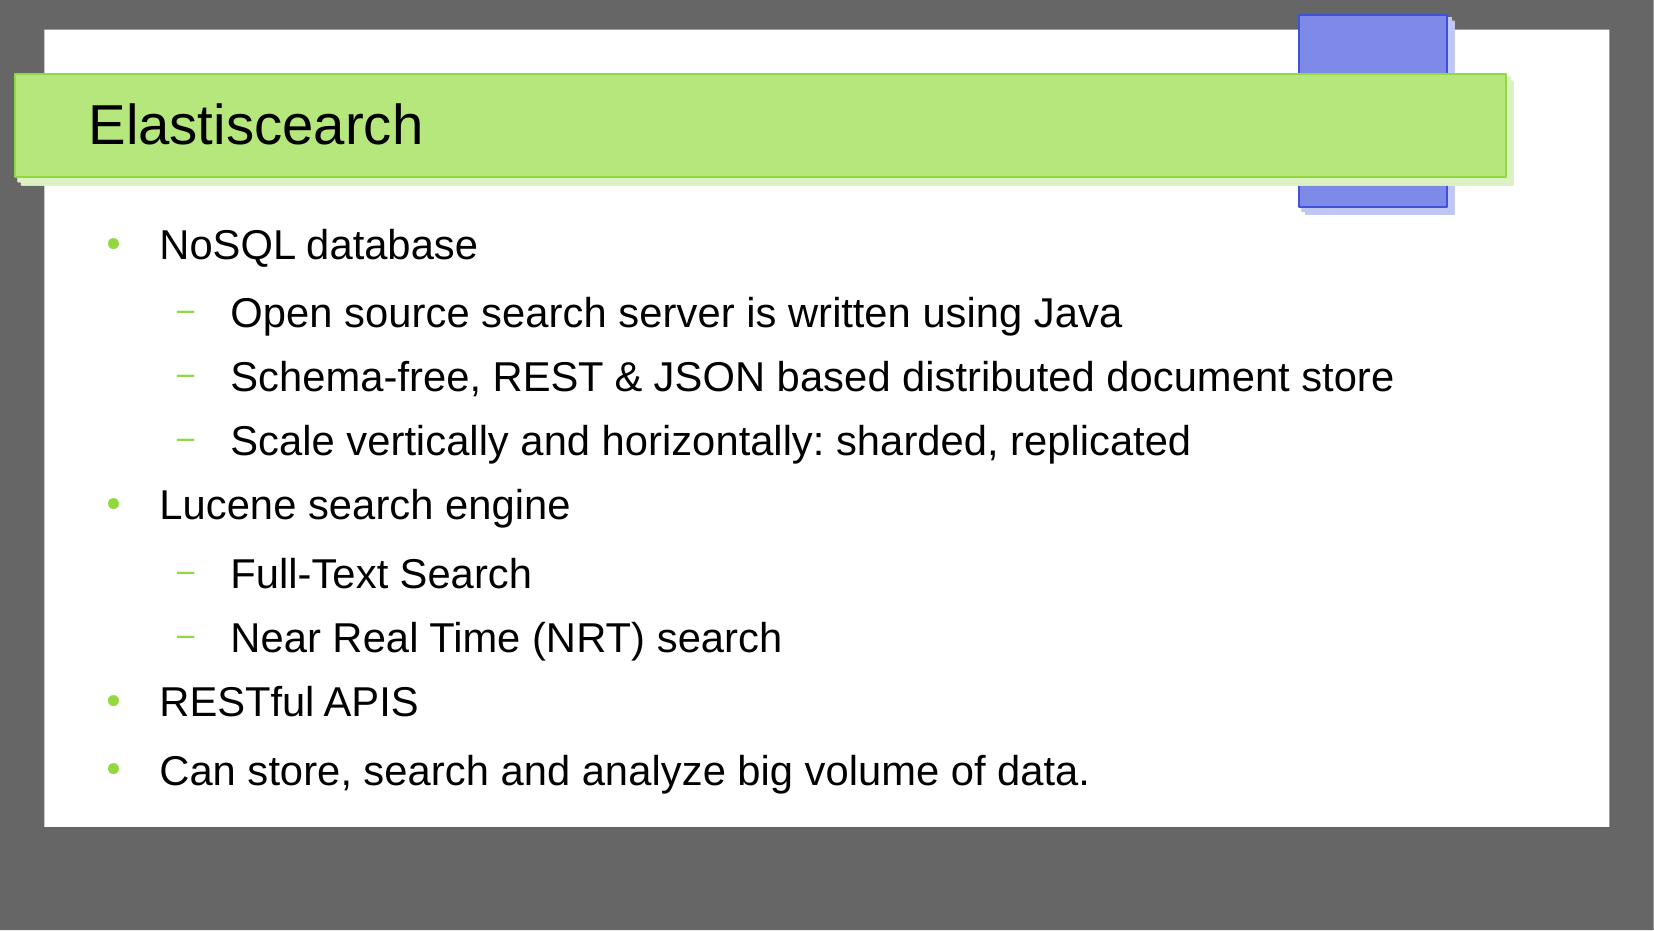

# Elastiscearch
NoSQL database
Open source search server is written using Java
Schema-free, REST & JSON based distributed document store
Scale vertically and horizontally: sharded, replicated
Lucene search engine
Full-Text Search
Near Real Time (NRT) search
RESTful APIS
Can store, search and analyze big volume of data.